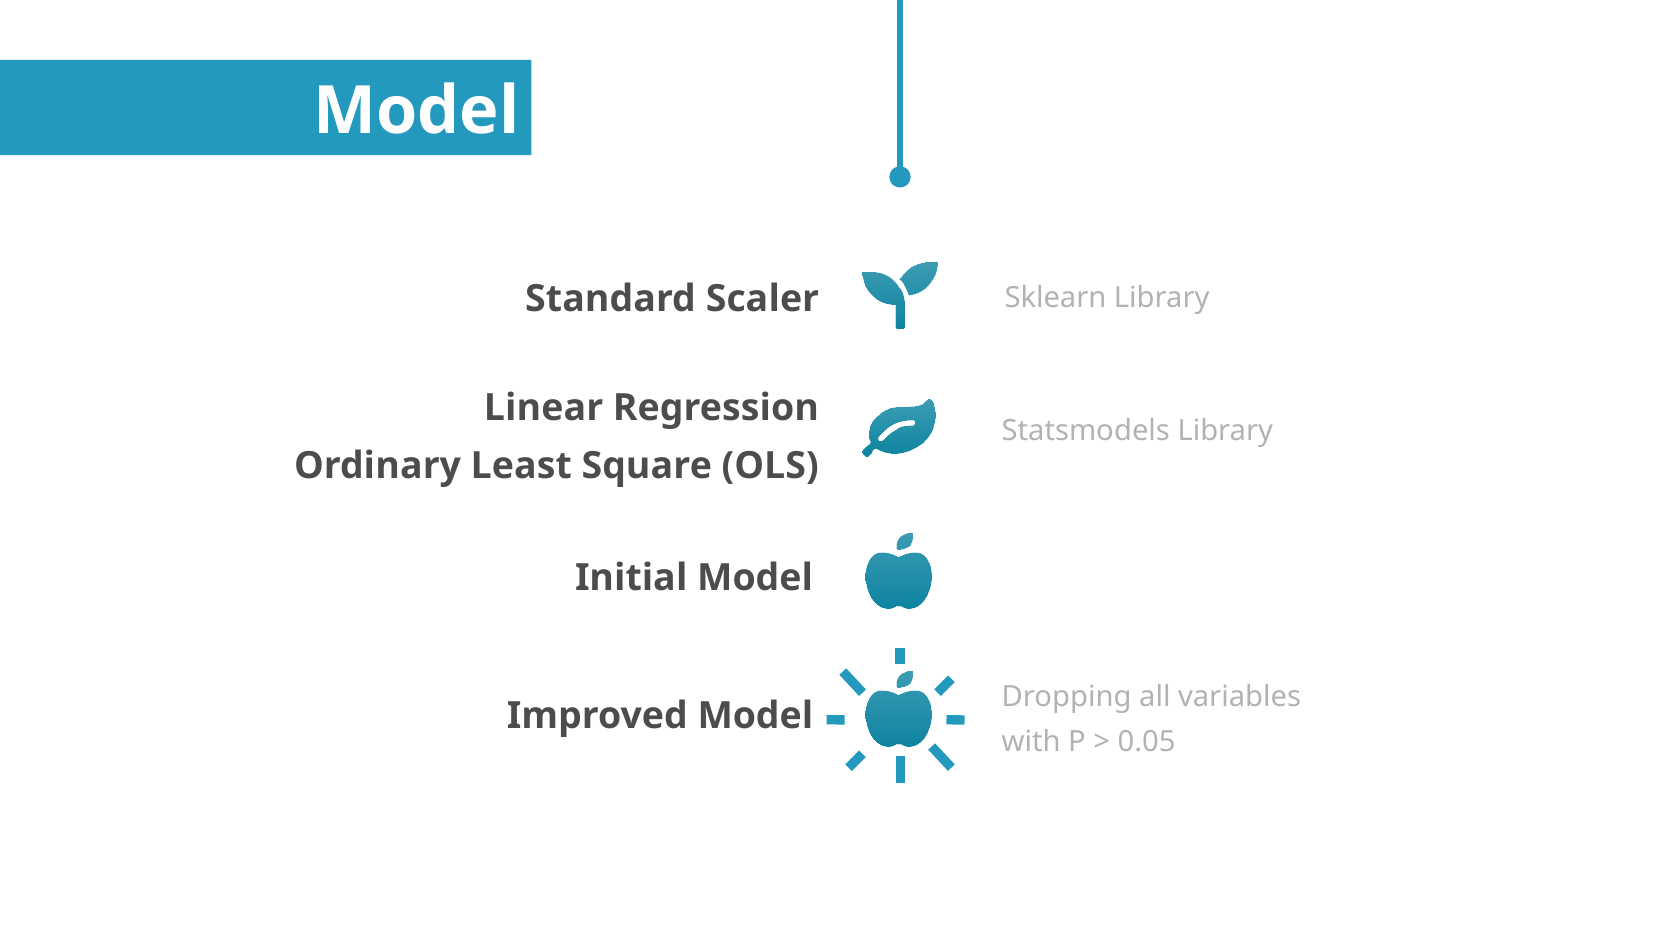

# Model
Standard Scaler
Sklearn Library
Linear Regression
Ordinary Least Square (OLS)
Statsmodels Library
Initial Model
Dropping all variables with P > 0.05
Improved Model